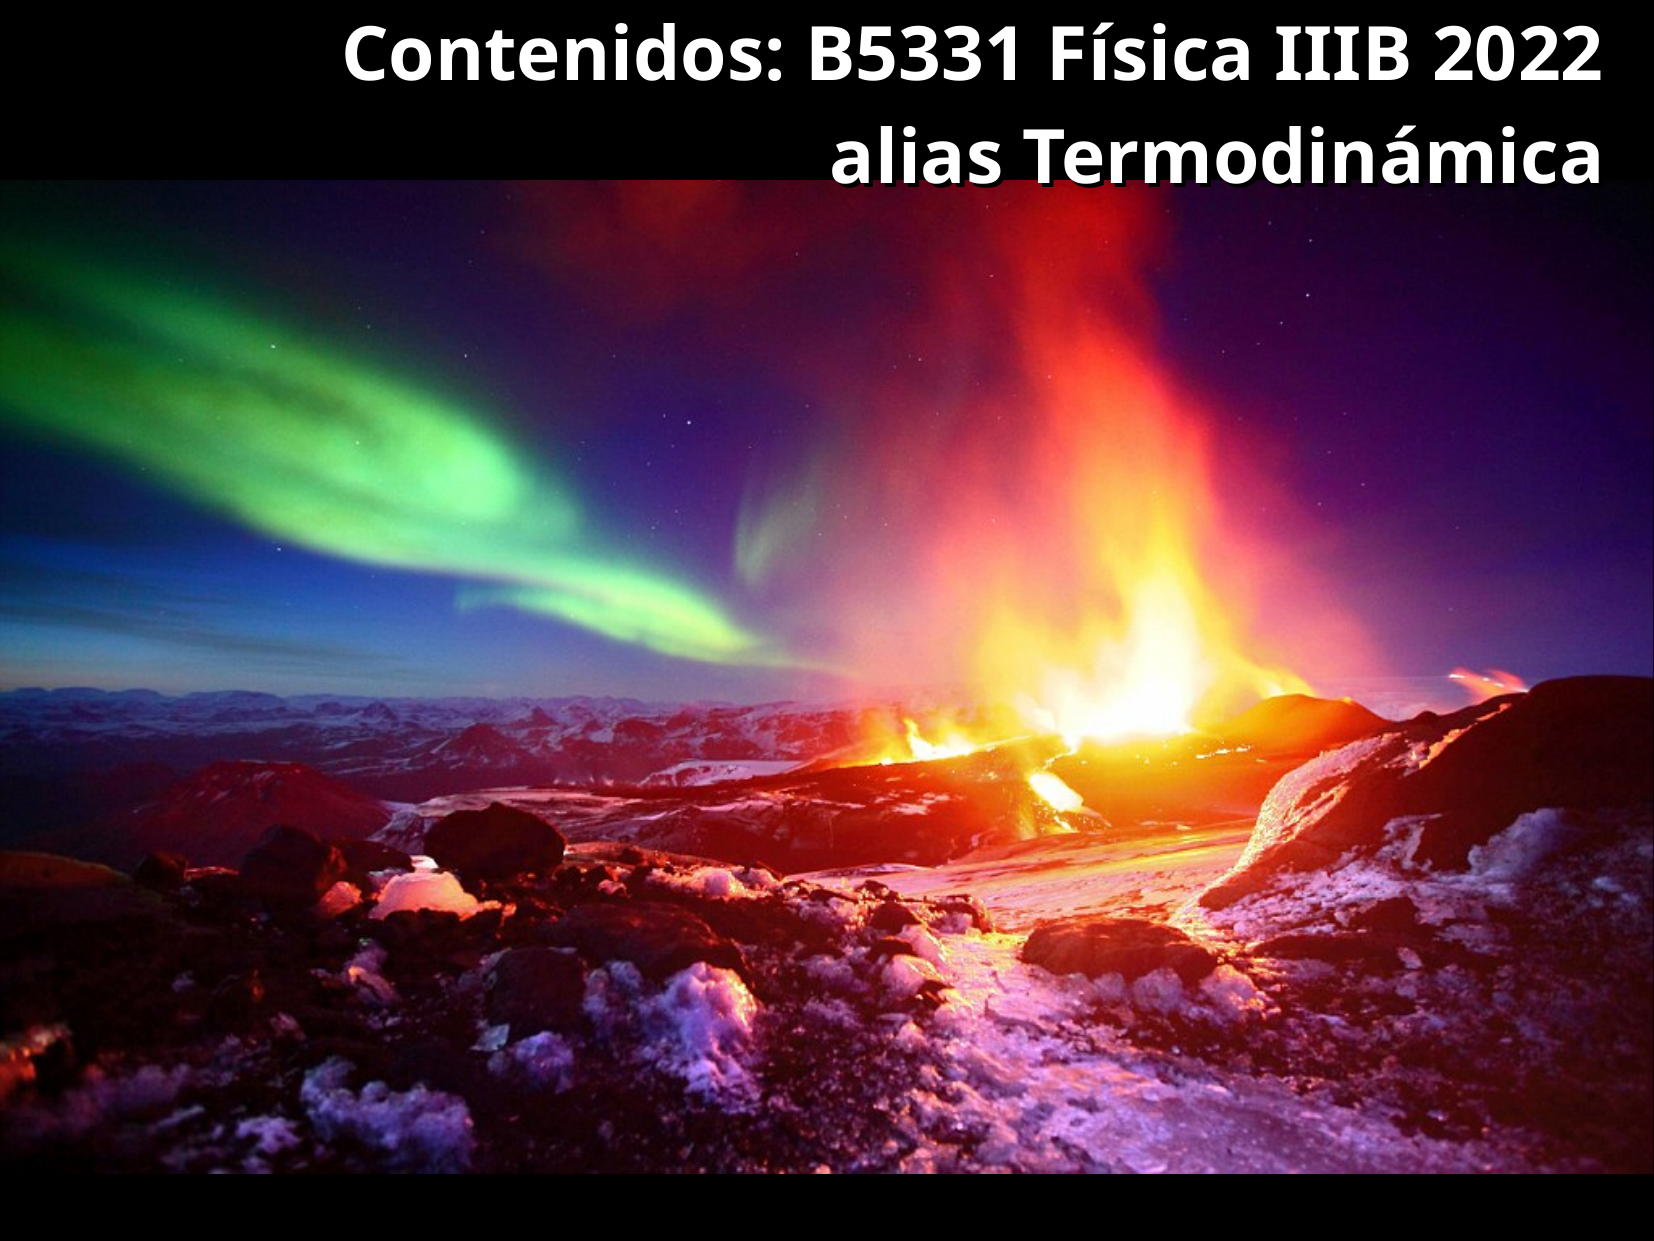

# Contenidos: B5331 Física IIIB 2022 alias Termodinámica
FÍSICA III B
9